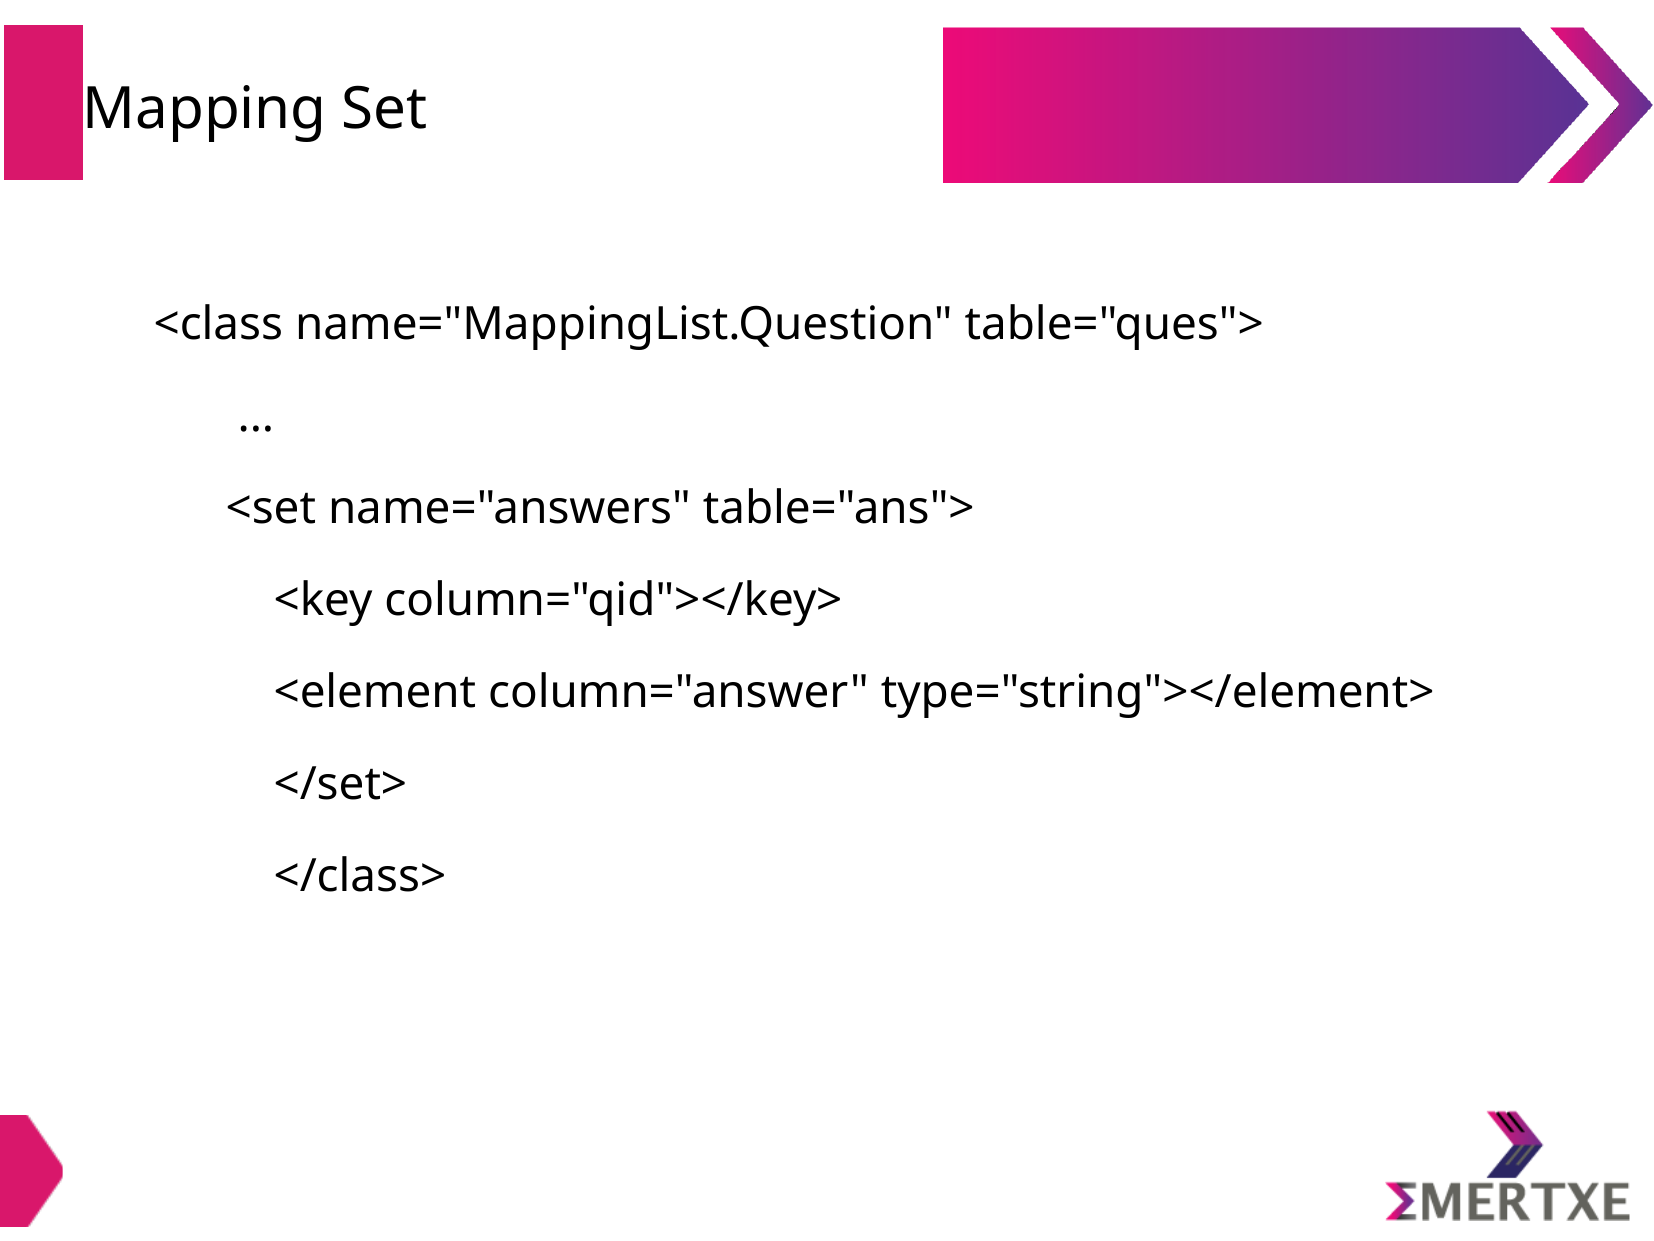

# Mapping Set
<class name="MappingList.Question" table="ques">
 ...
 <set name="answers" table="ans">
 <key column="qid"></key>
 <element column="answer" type="string"></element>
 </set>
 </class>